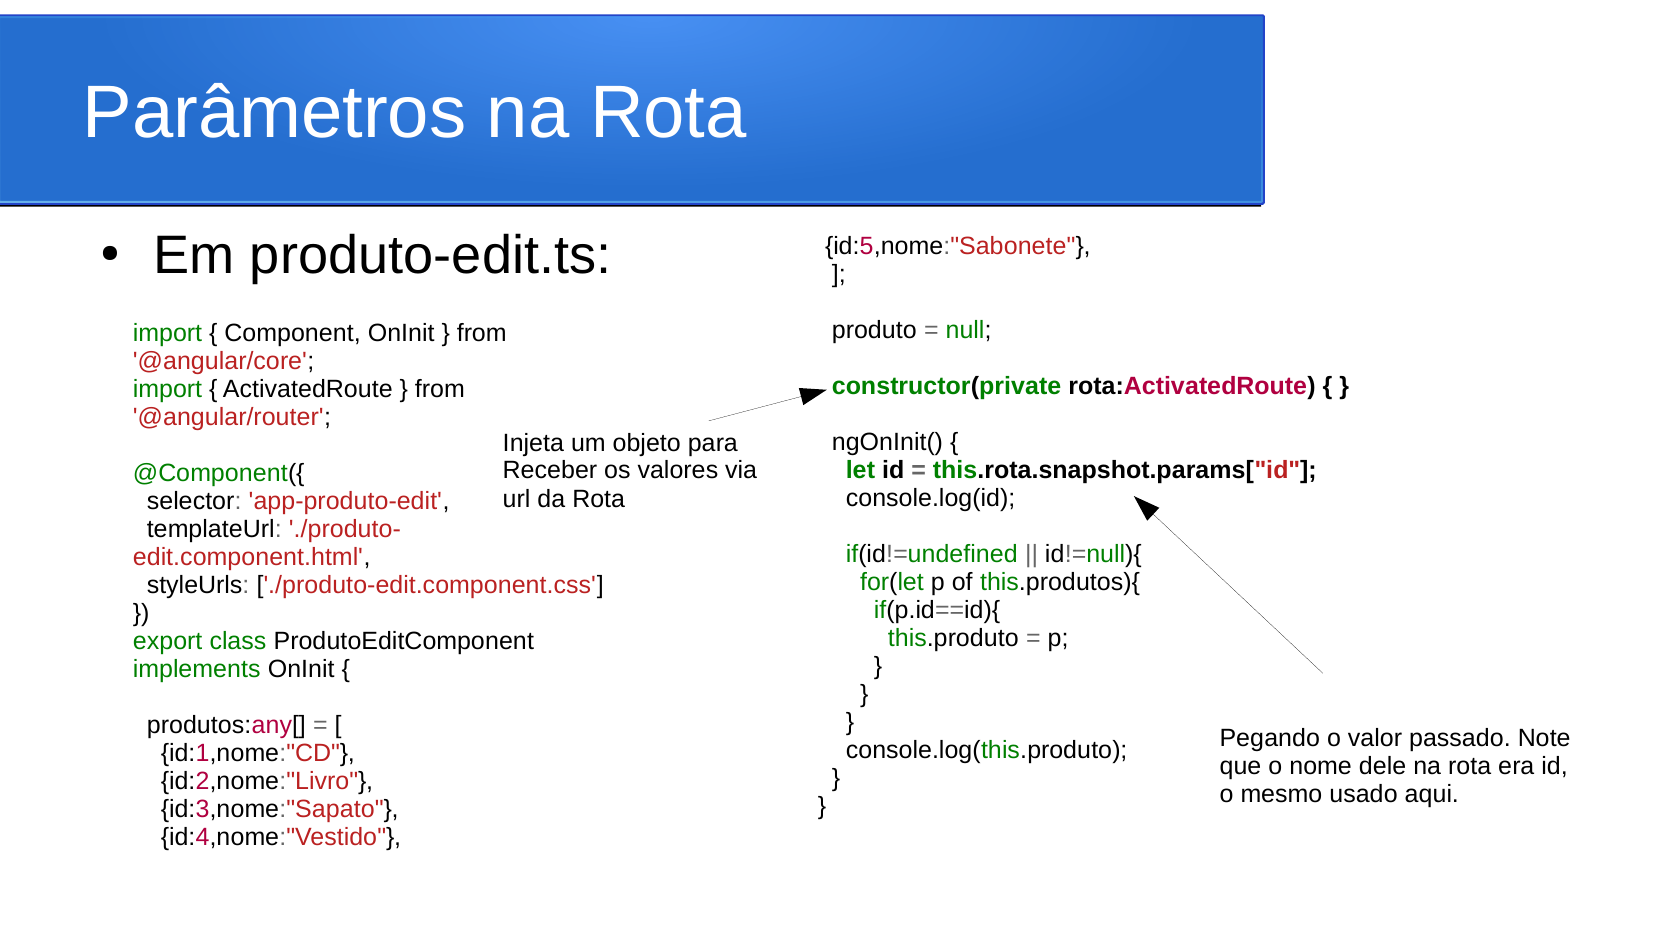

# Parâmetros na Rota
Em produto-edit.ts:
 {id:5,nome:"Sabonete"},
 ];
 produto = null;
 constructor(private rota:ActivatedRoute) { }
 ngOnInit() {
 let id = this.rota.snapshot.params["id"];
 console.log(id);
 if(id!=undefined || id!=null){
 for(let p of this.produtos){
 if(p.id==id){
 this.produto = p;
 }
 }
 }
 console.log(this.produto);
 }
}
import { Component, OnInit } from '@angular/core';
import { ActivatedRoute } from '@angular/router';
@Component({
 selector: 'app-produto-edit',
 templateUrl: './produto-edit.component.html',
 styleUrls: ['./produto-edit.component.css']
})
export class ProdutoEditComponent implements OnInit {
 produtos:any[] = [
 {id:1,nome:"CD"},
 {id:2,nome:"Livro"},
 {id:3,nome:"Sapato"},
 {id:4,nome:"Vestido"},
Injeta um objeto para
Receber os valores via
url da Rota
Pegando o valor passado. Note
que o nome dele na rota era id,
o mesmo usado aqui.